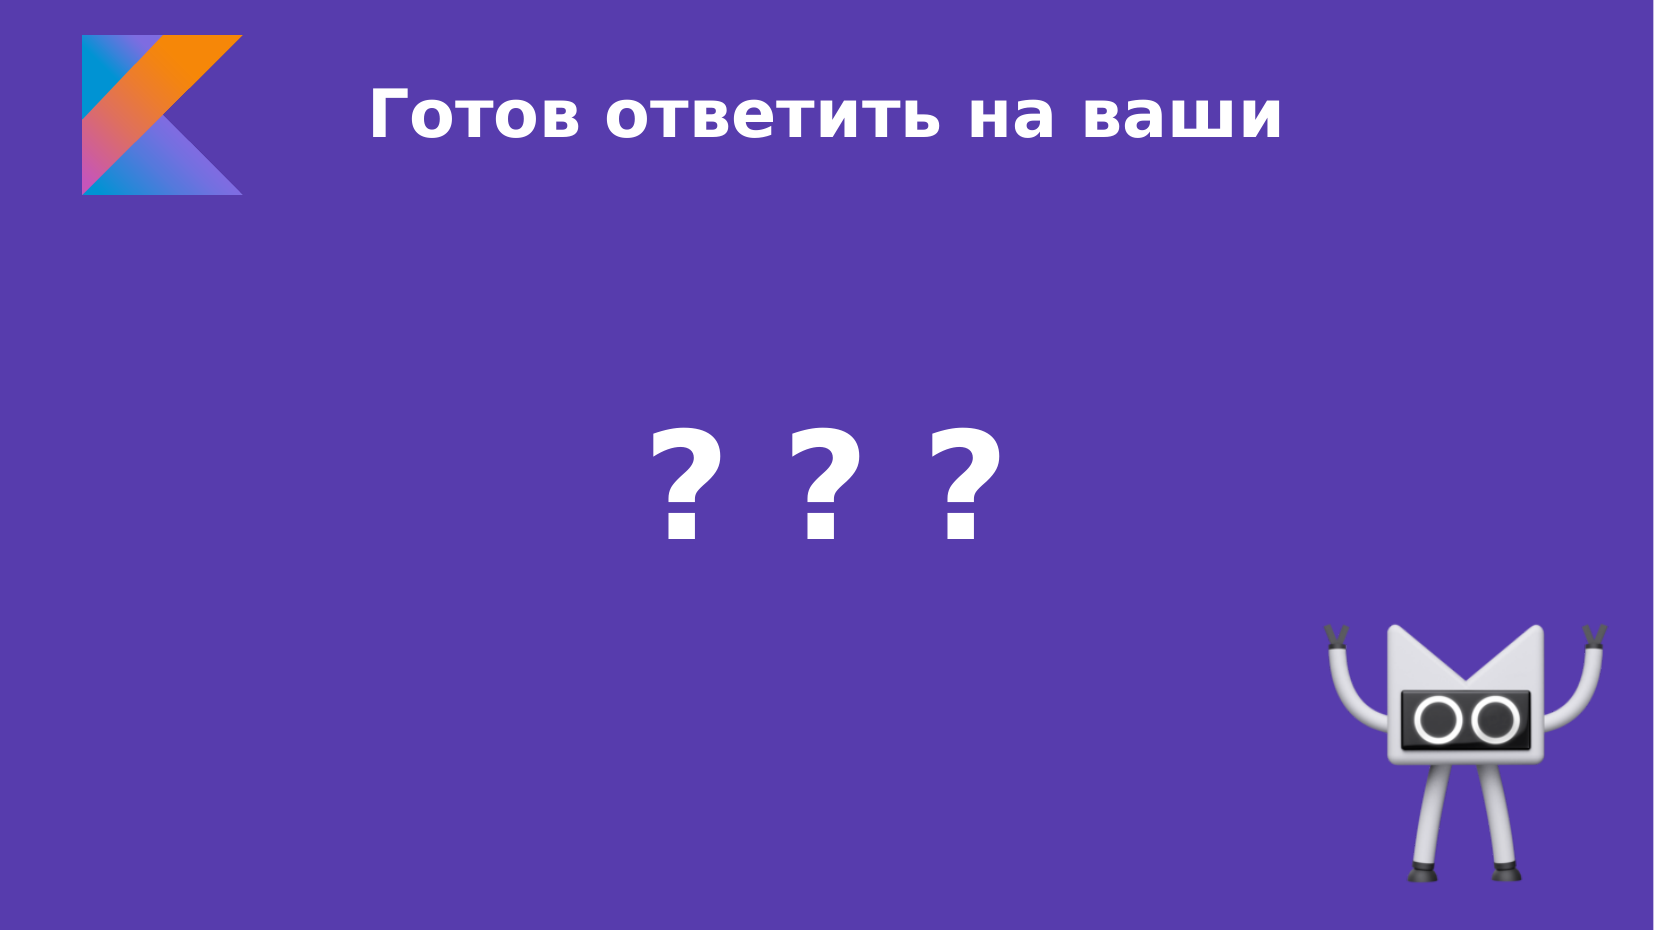

# Готов ответить на ваши
? ? ?